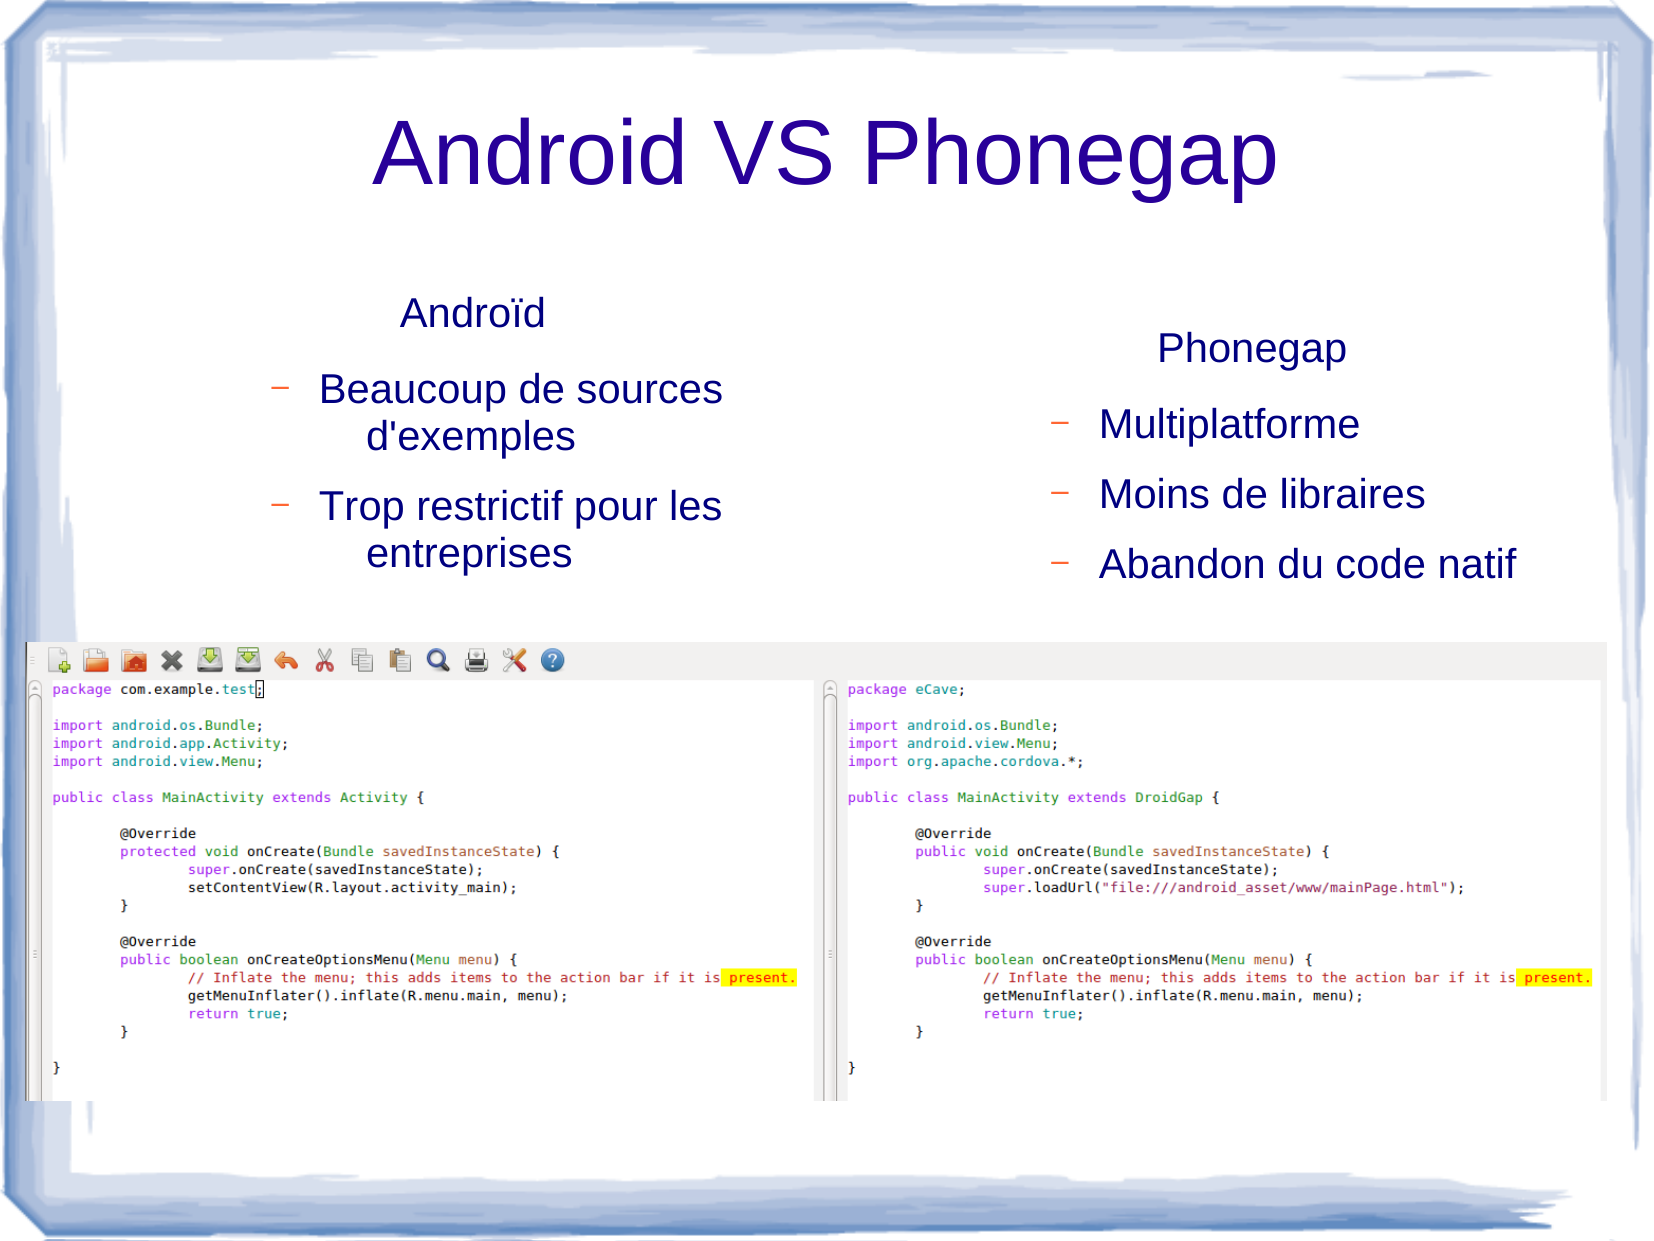

# Android VS Phonegap
Androïd
Beaucoup de sources d'exemples
Trop restrictif pour les entreprises
Phonegap
Multiplatforme
Moins de libraires
Abandon du code natif